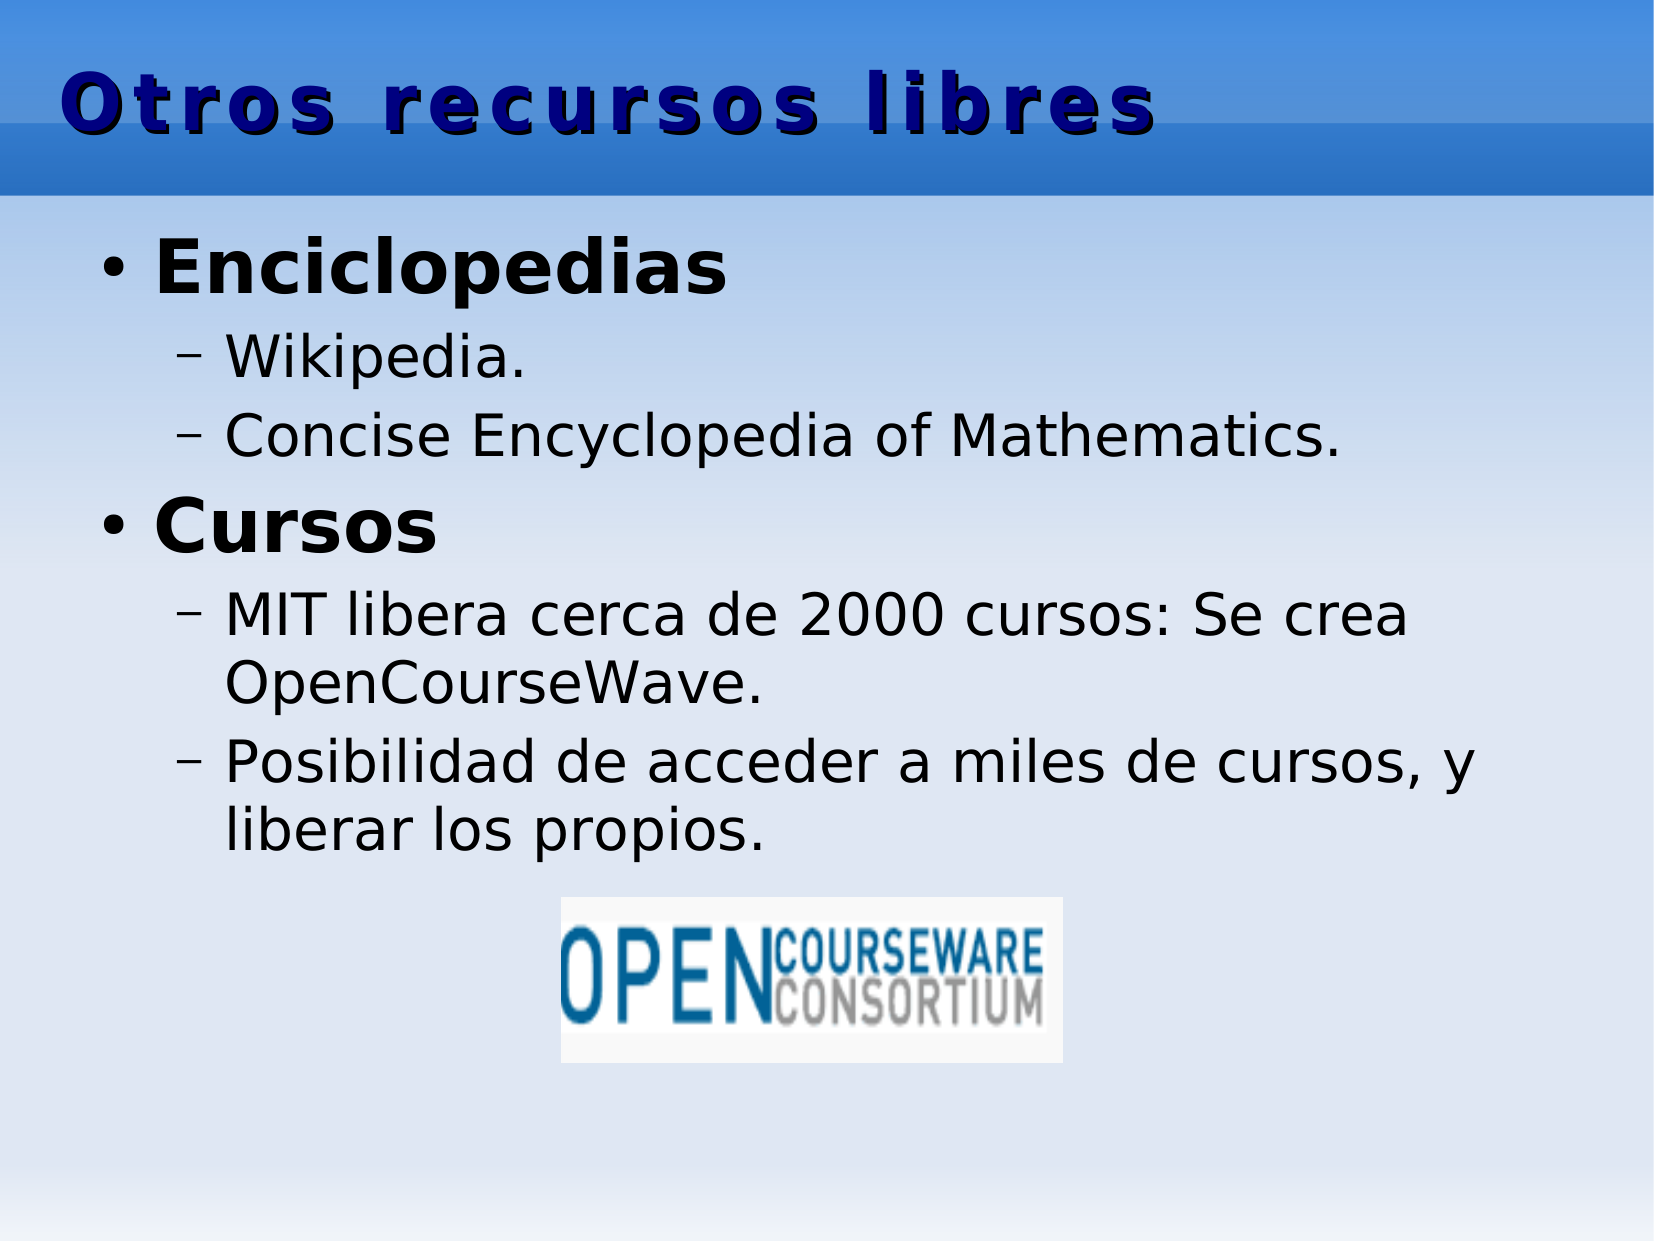

# Otros recursos libres
Enciclopedias
Wikipedia.
Concise Encyclopedia of Mathematics.
Cursos
MIT libera cerca de 2000 cursos: Se crea OpenCourseWave.
Posibilidad de acceder a miles de cursos, y liberar los propios.